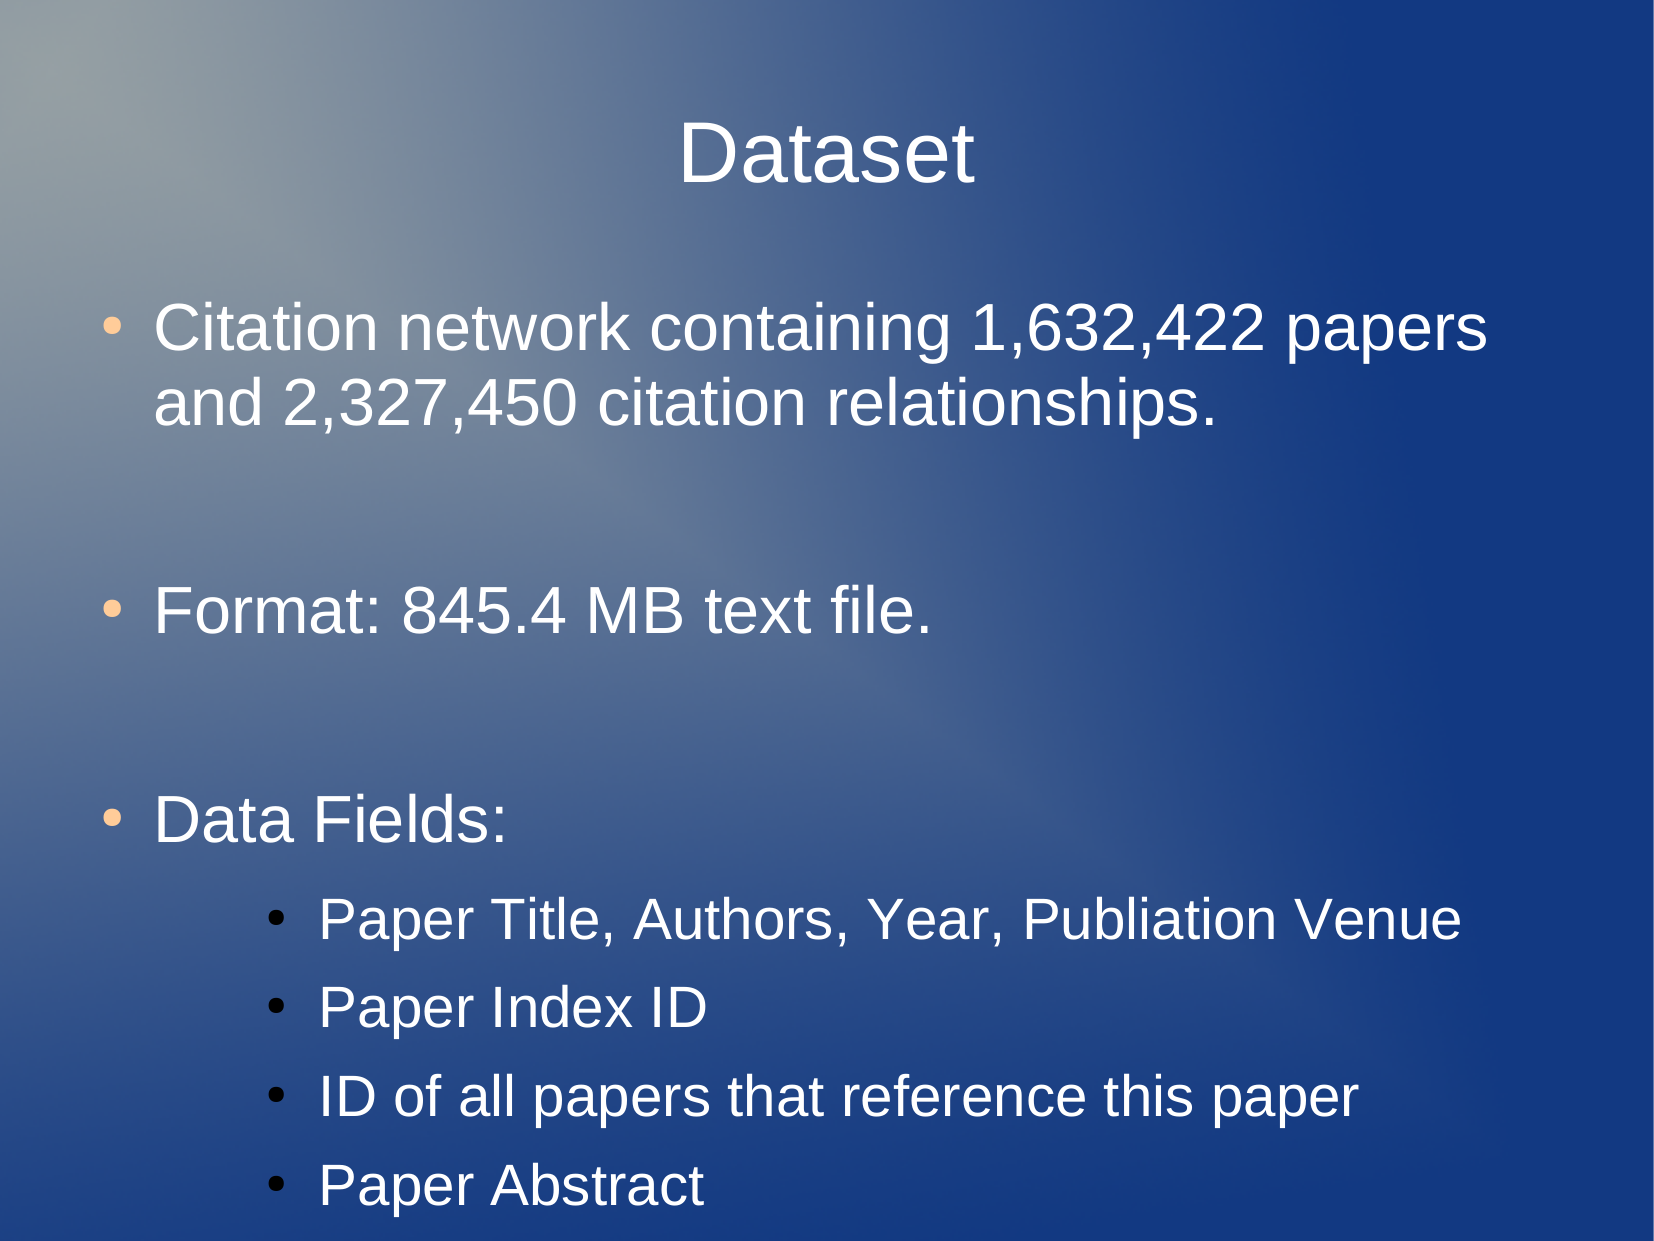

# Dataset
Citation network containing 1,632,422 papers and 2,327,450 citation relationships.
Format: 845.4 MB text file.
Data Fields:
Paper Title, Authors, Year, Publiation Venue
Paper Index ID
ID of all papers that reference this paper
Paper Abstract